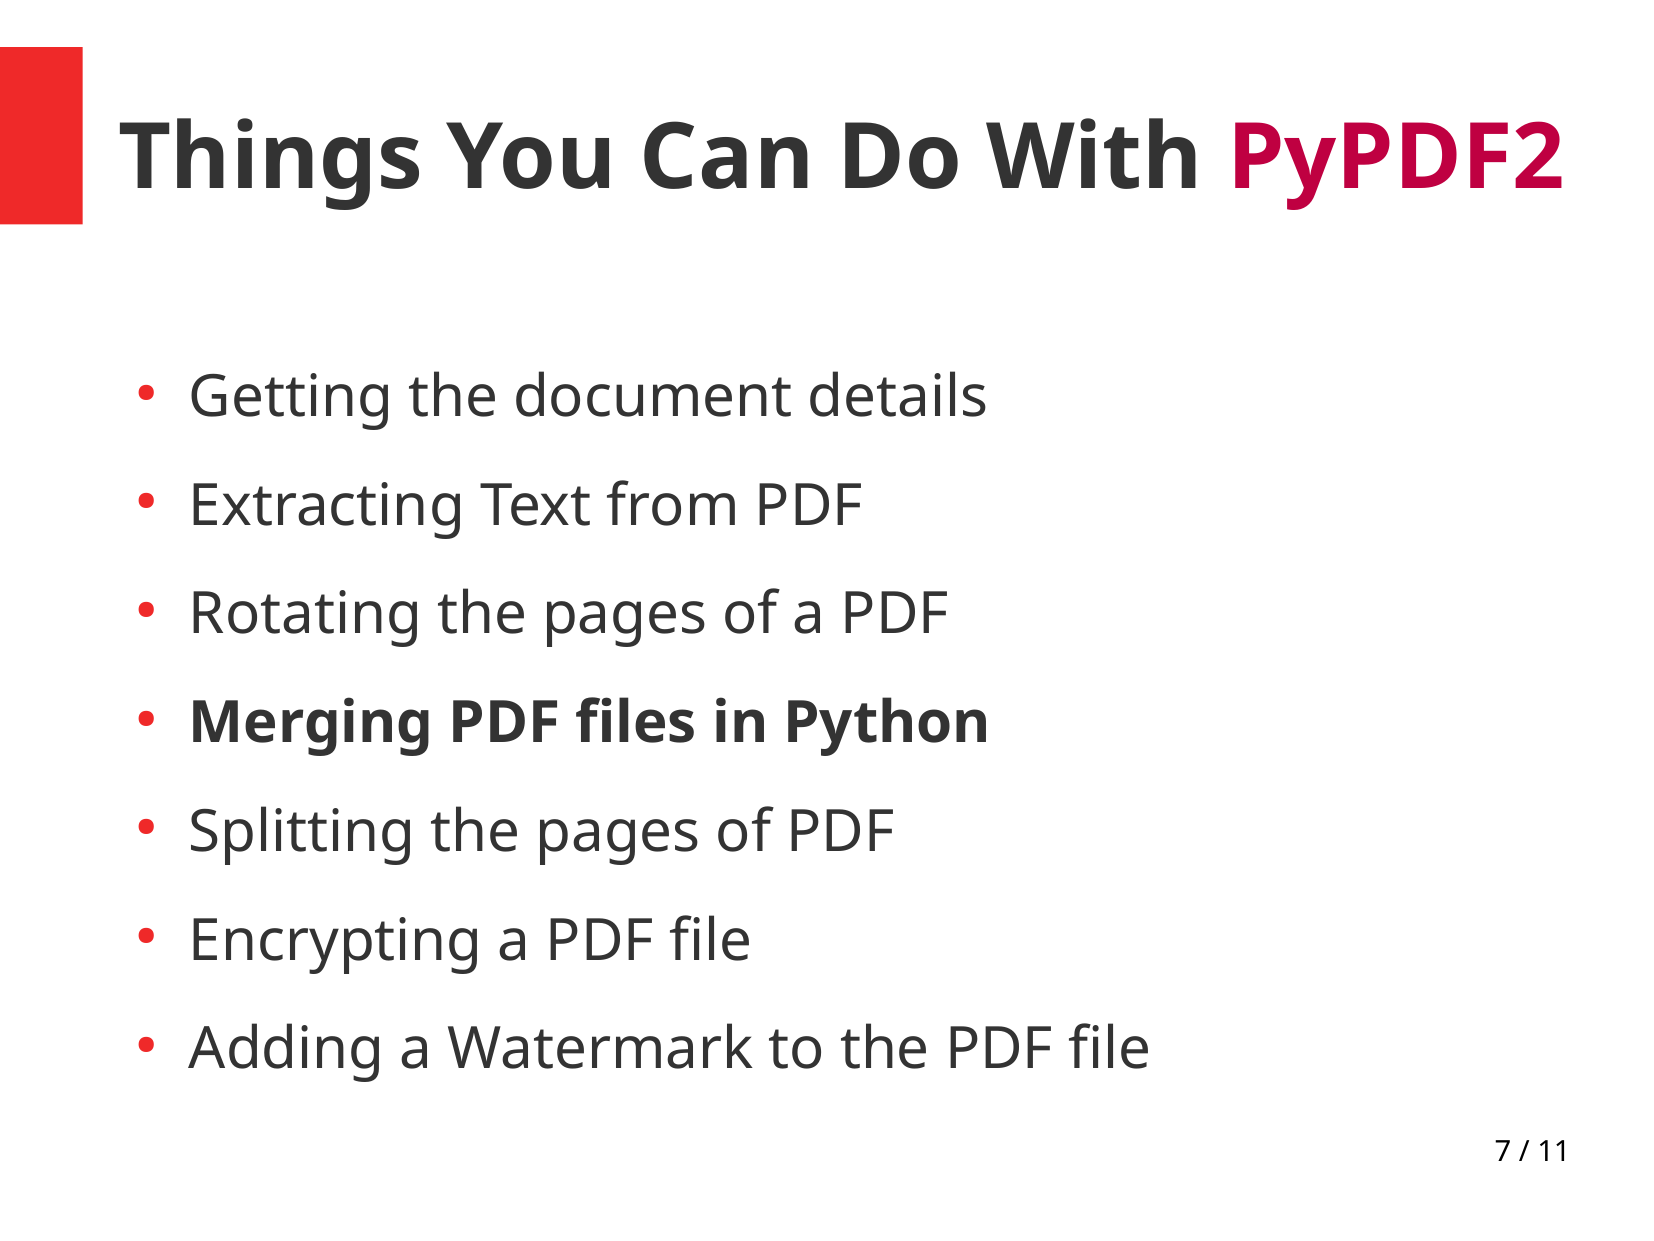

# Things You Can Do With PyPDF2
Getting the document details
Extracting Text from PDF
Rotating the pages of a PDF
Merging PDF files in Python
Splitting the pages of PDF
Encrypting a PDF file
Adding a Watermark to the PDF file
7